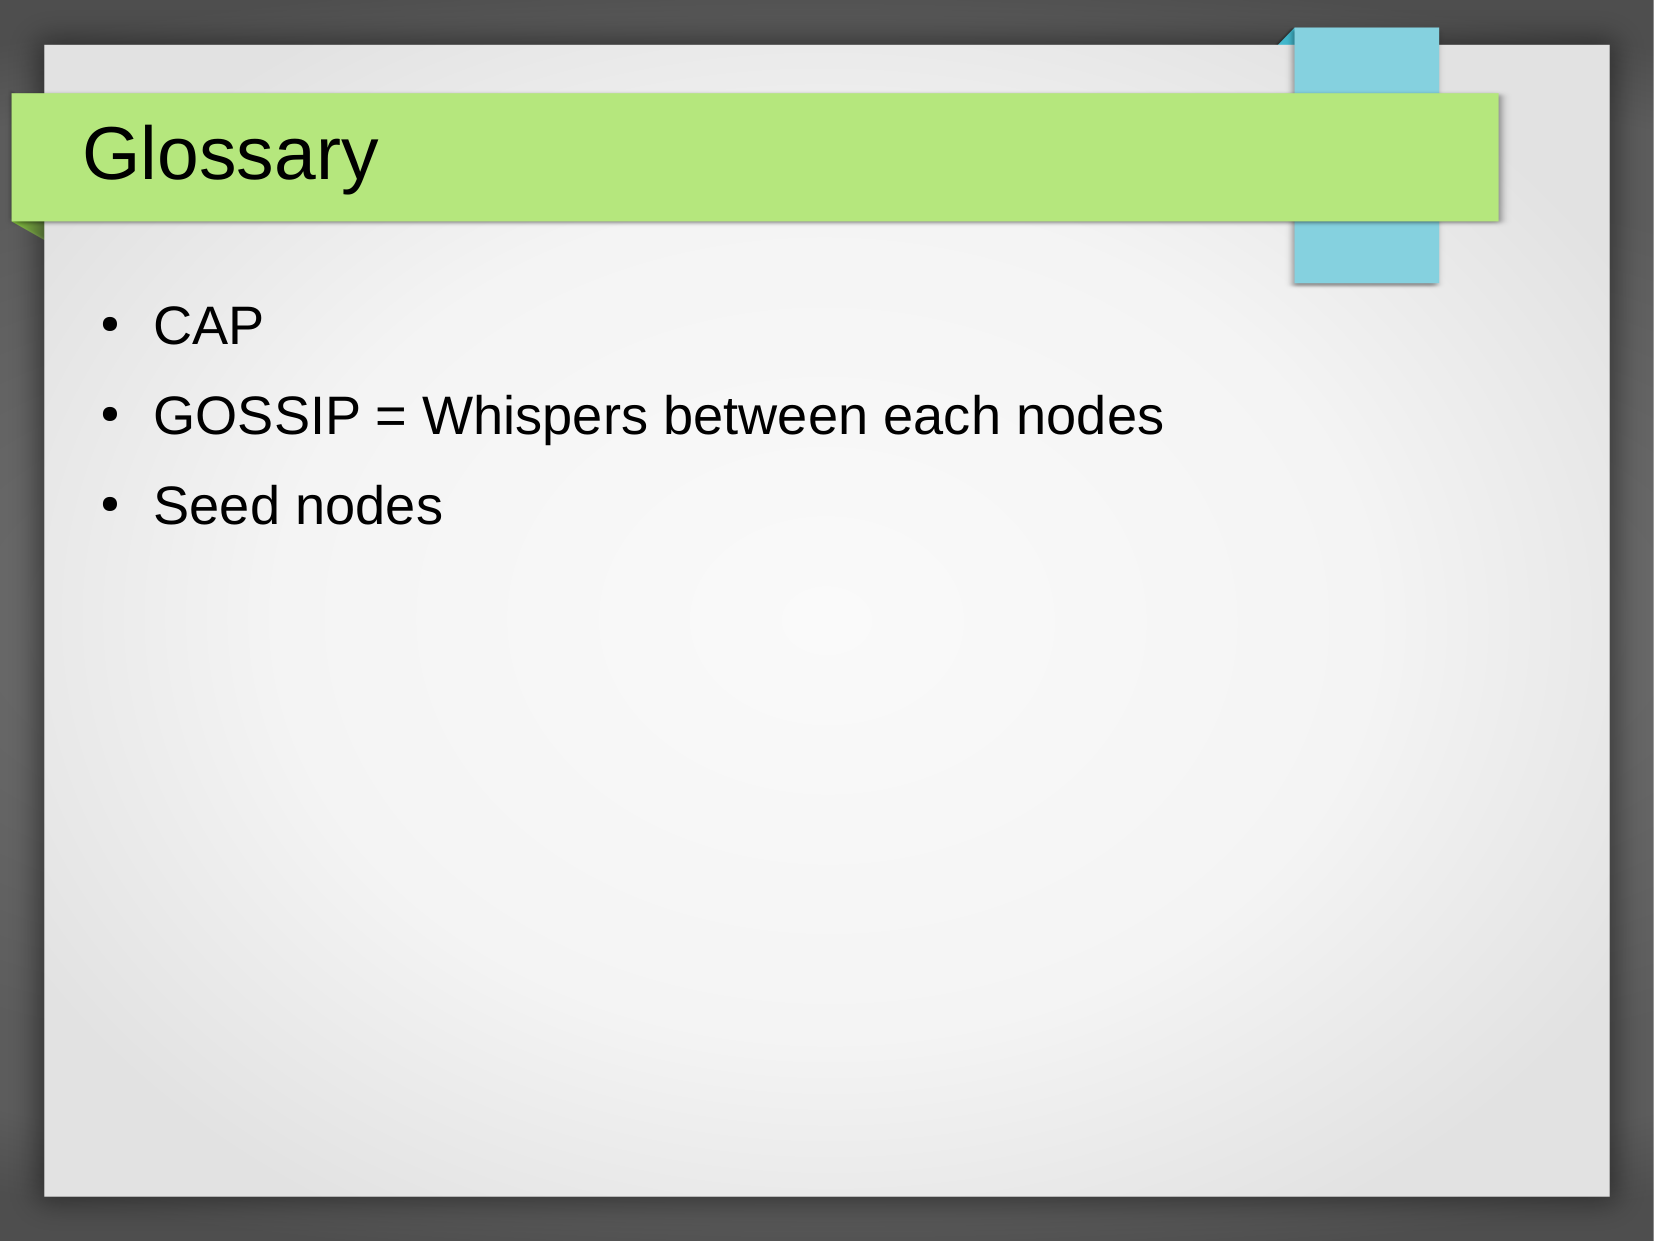

# Glossary
CAP
GOSSIP = Whispers between each nodes
Seed nodes